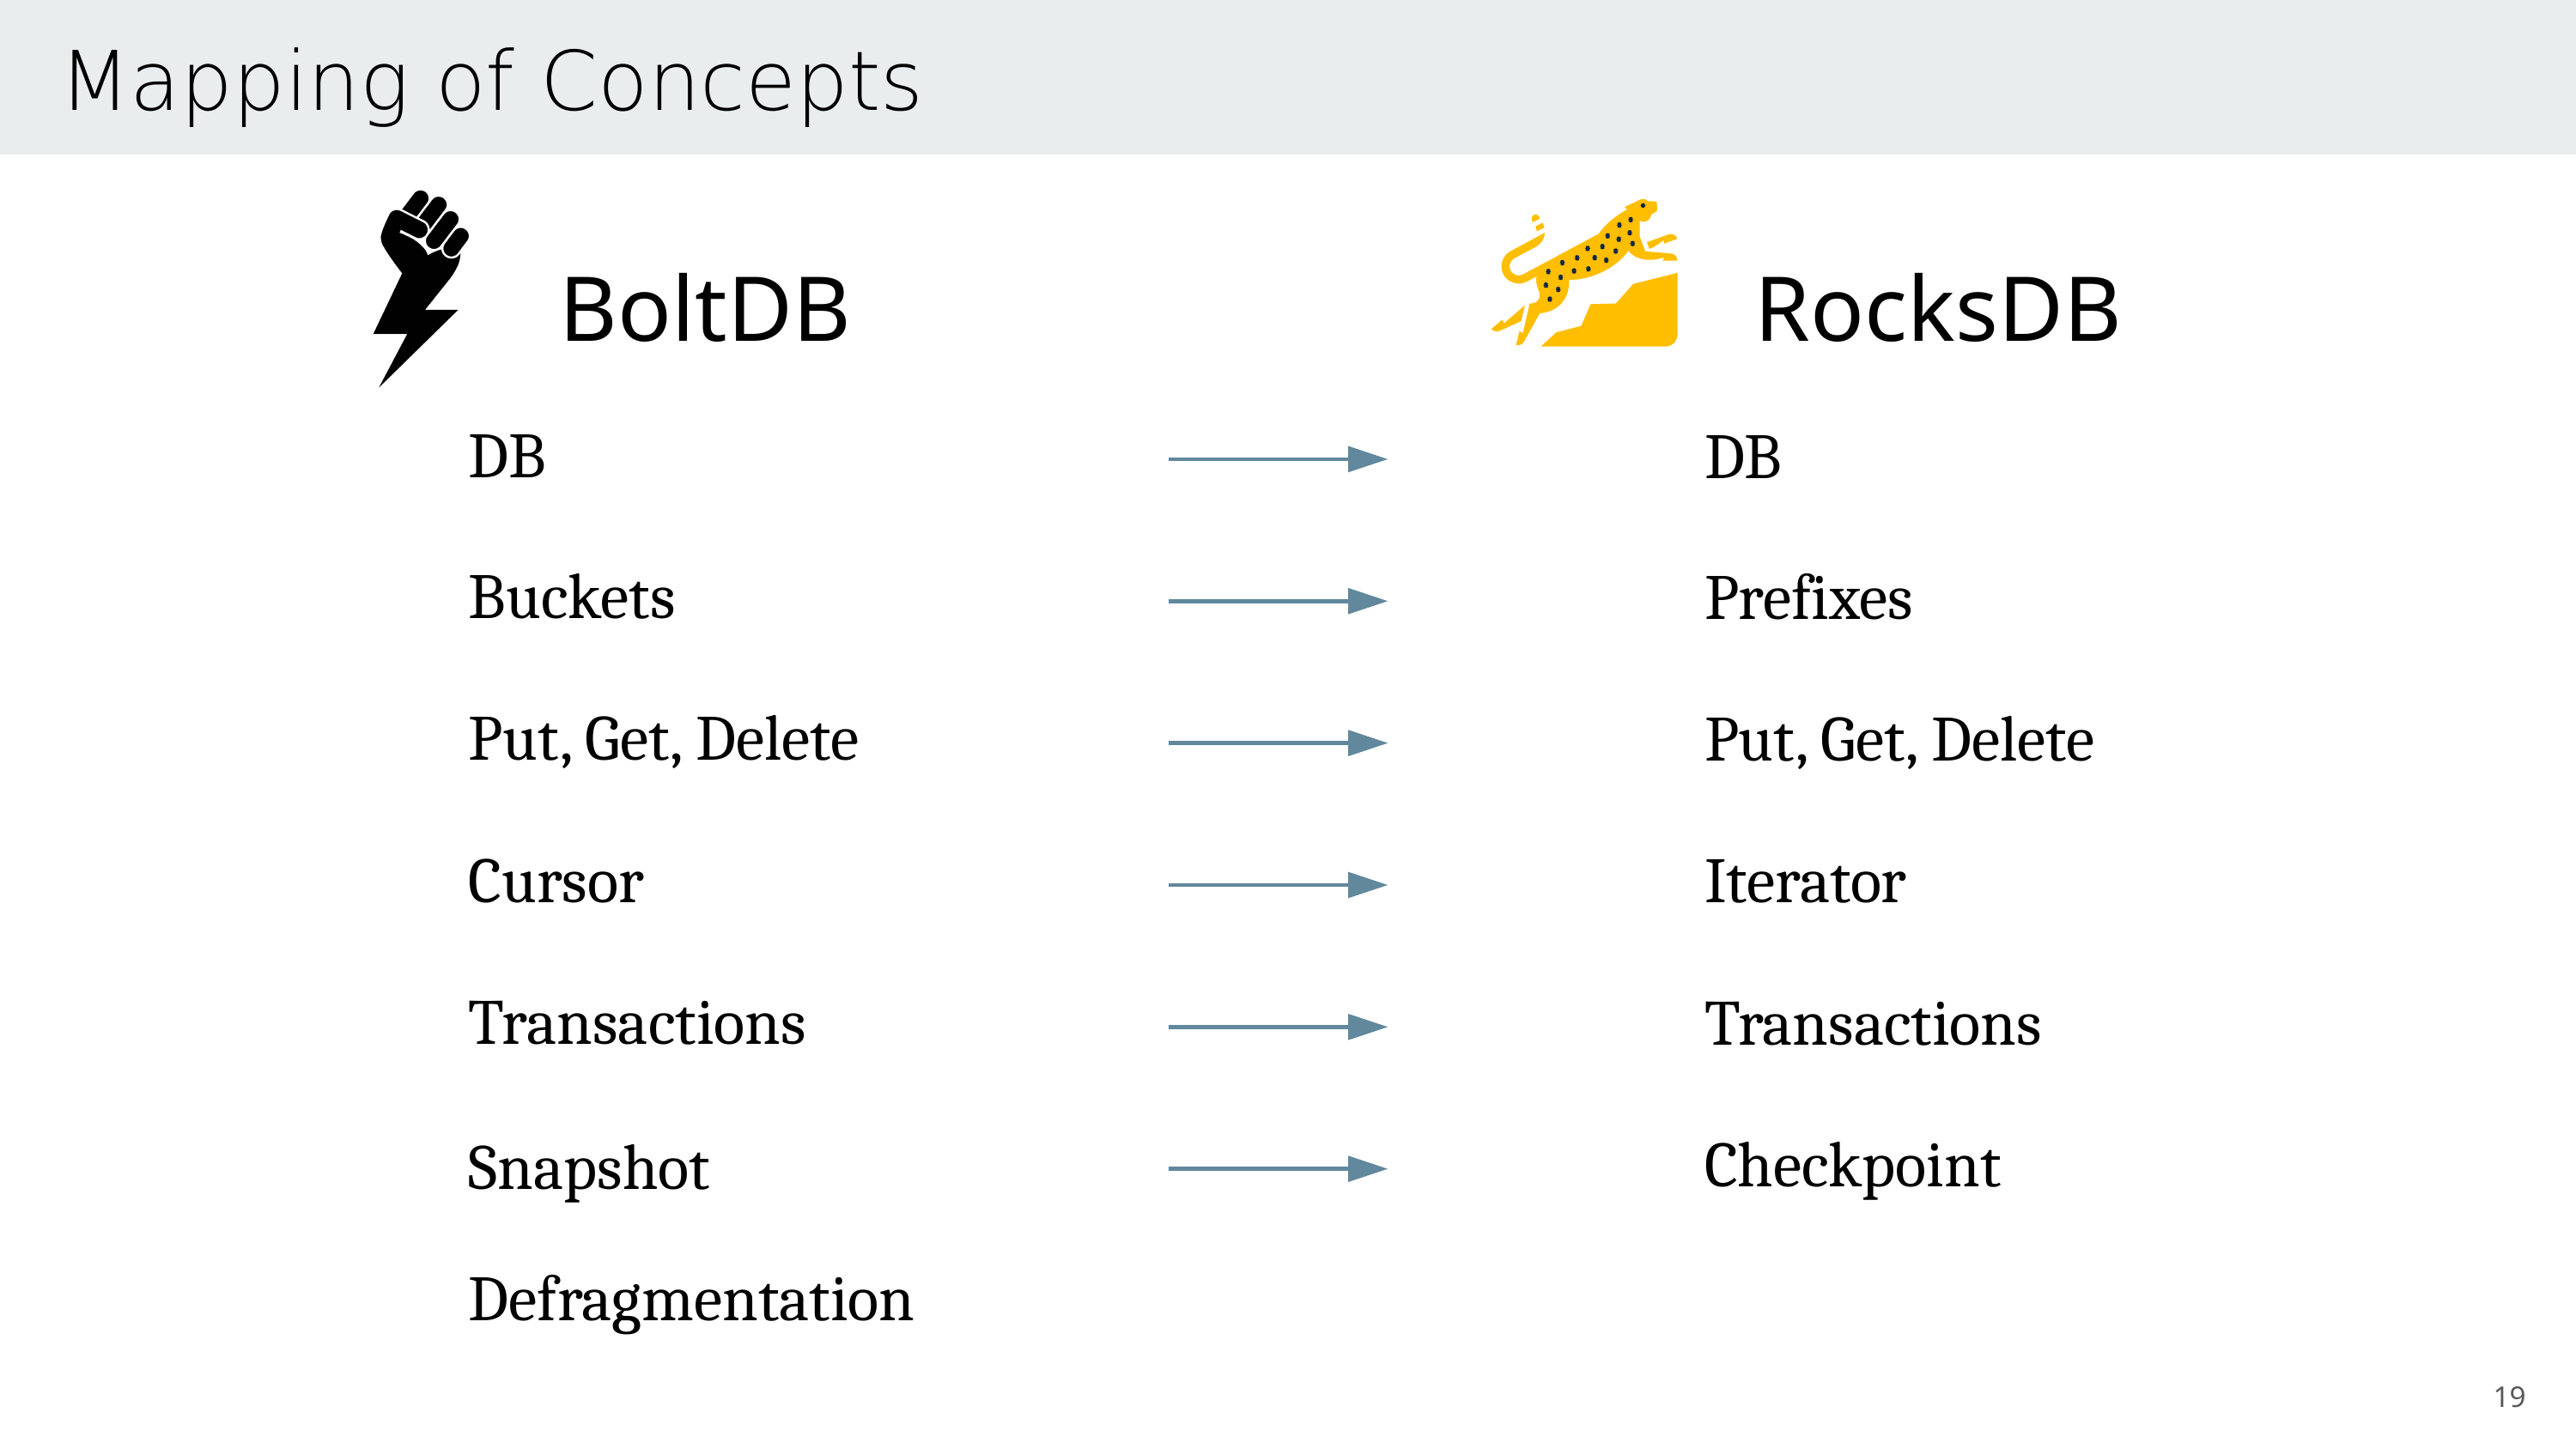

# Mapping of Concepts
BoltDB
RocksDB
DB
DB
Prefixes
Buckets
Put, Get, Delete
Put, Get, Delete
Iterator
Cursor
Transactions
Transactions
Checkpoint
Snapshot
Defragmentation
19